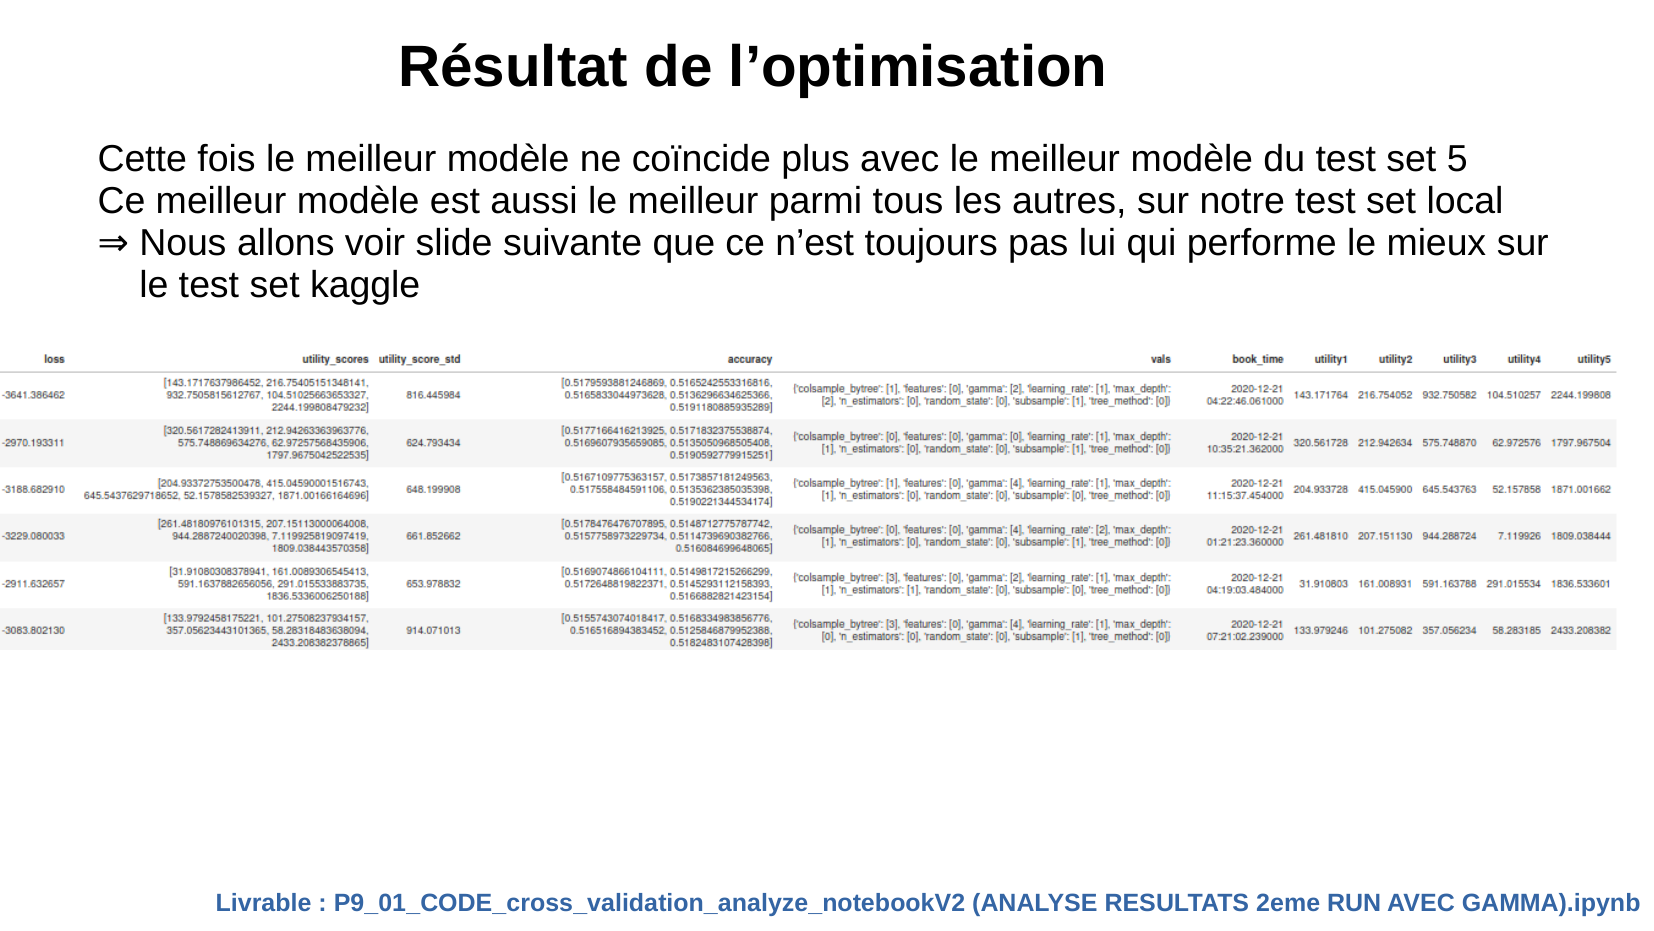

Résultat de l’optimisation
Cette fois le meilleur modèle ne coïncide plus avec le meilleur modèle du test set 5
Ce meilleur modèle est aussi le meilleur parmi tous les autres, sur notre test set local
⇒ Nous allons voir slide suivante que ce n’est toujours pas lui qui performe le mieux sur
 le test set kaggle
Livrable : P9_01_CODE_cross_validation_analyze_notebookV2 (ANALYSE RESULTATS 2eme RUN AVEC GAMMA).ipynb